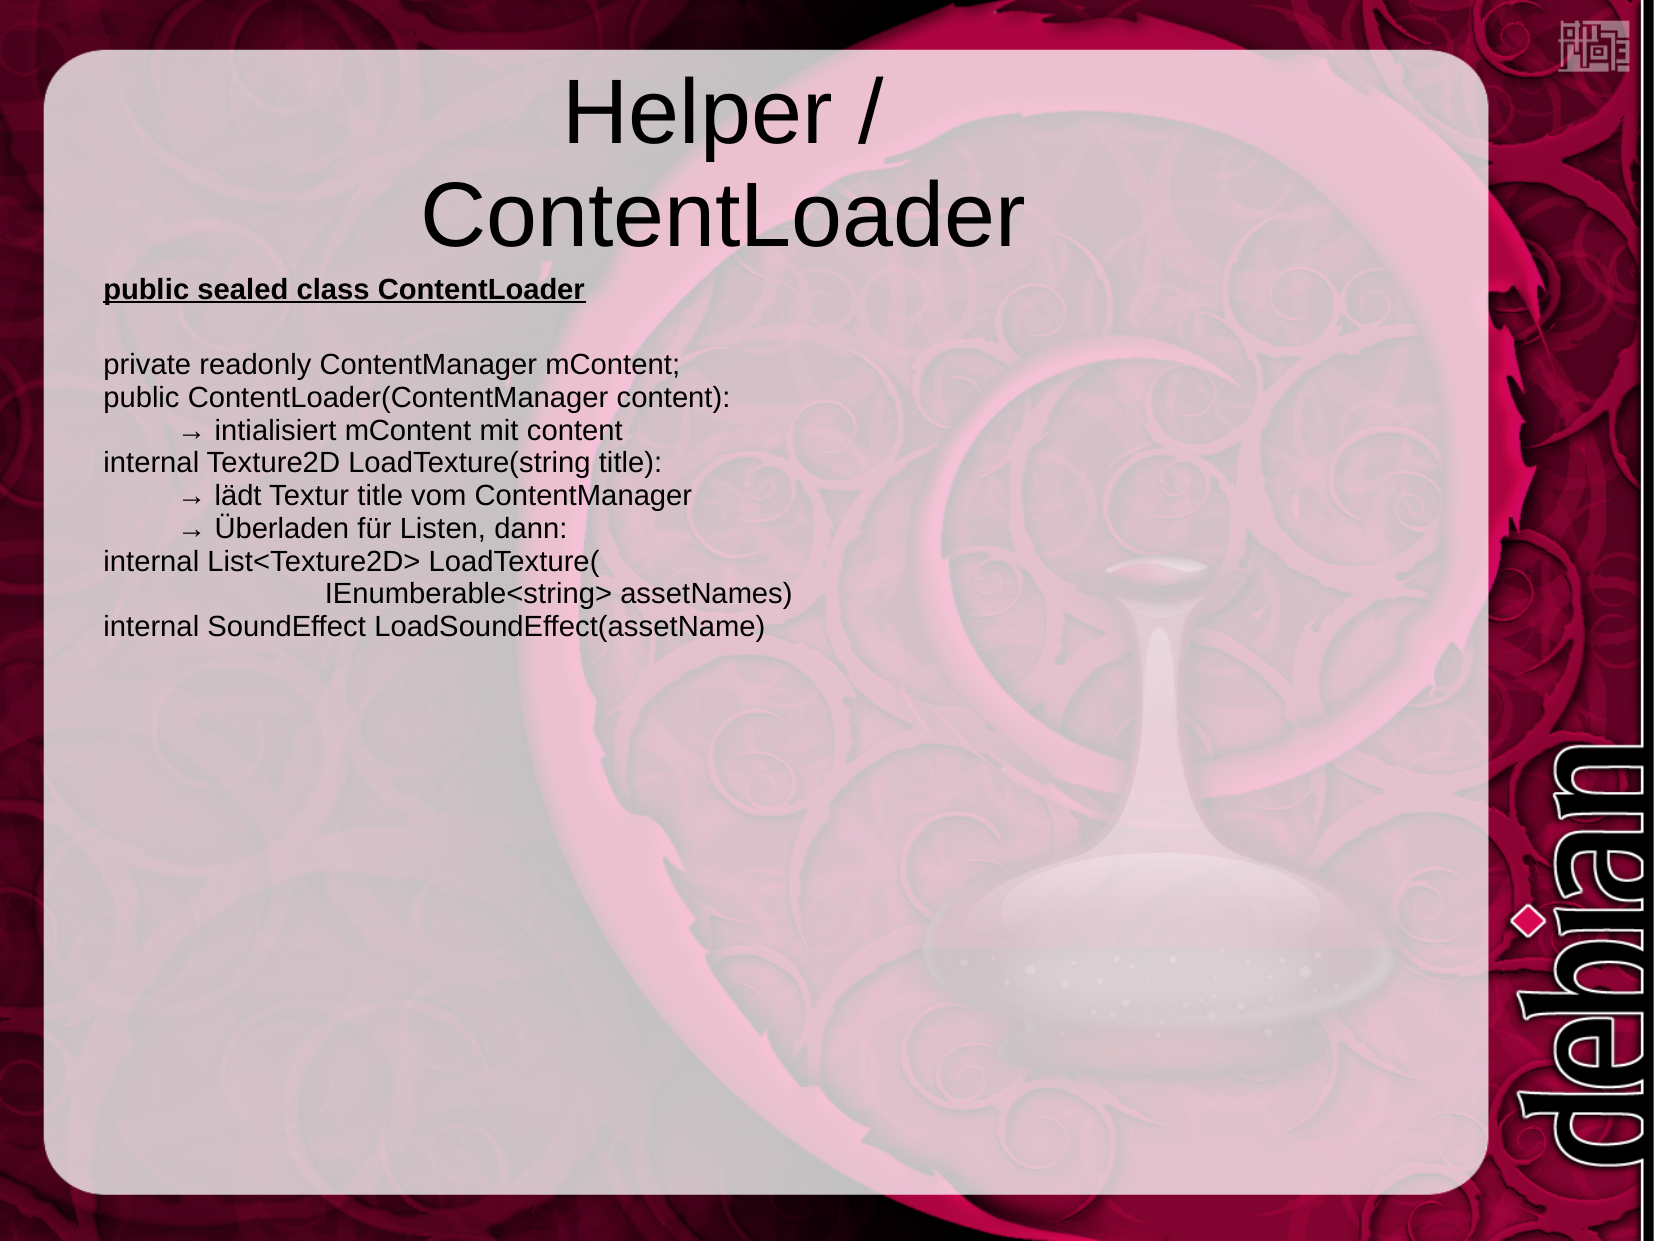

# Helper / ContentLoader
public sealed class ContentLoader
private readonly ContentManager mContent;
public ContentLoader(ContentManager content):
	→ intialisiert mContent mit content
internal Texture2D LoadTexture(string title):
	→ lädt Textur title vom ContentManager
	→ Überladen für Listen, dann:
internal List<Texture2D> LoadTexture(
			IEnumberable<string> assetNames)
internal SoundEffect LoadSoundEffect(assetName)